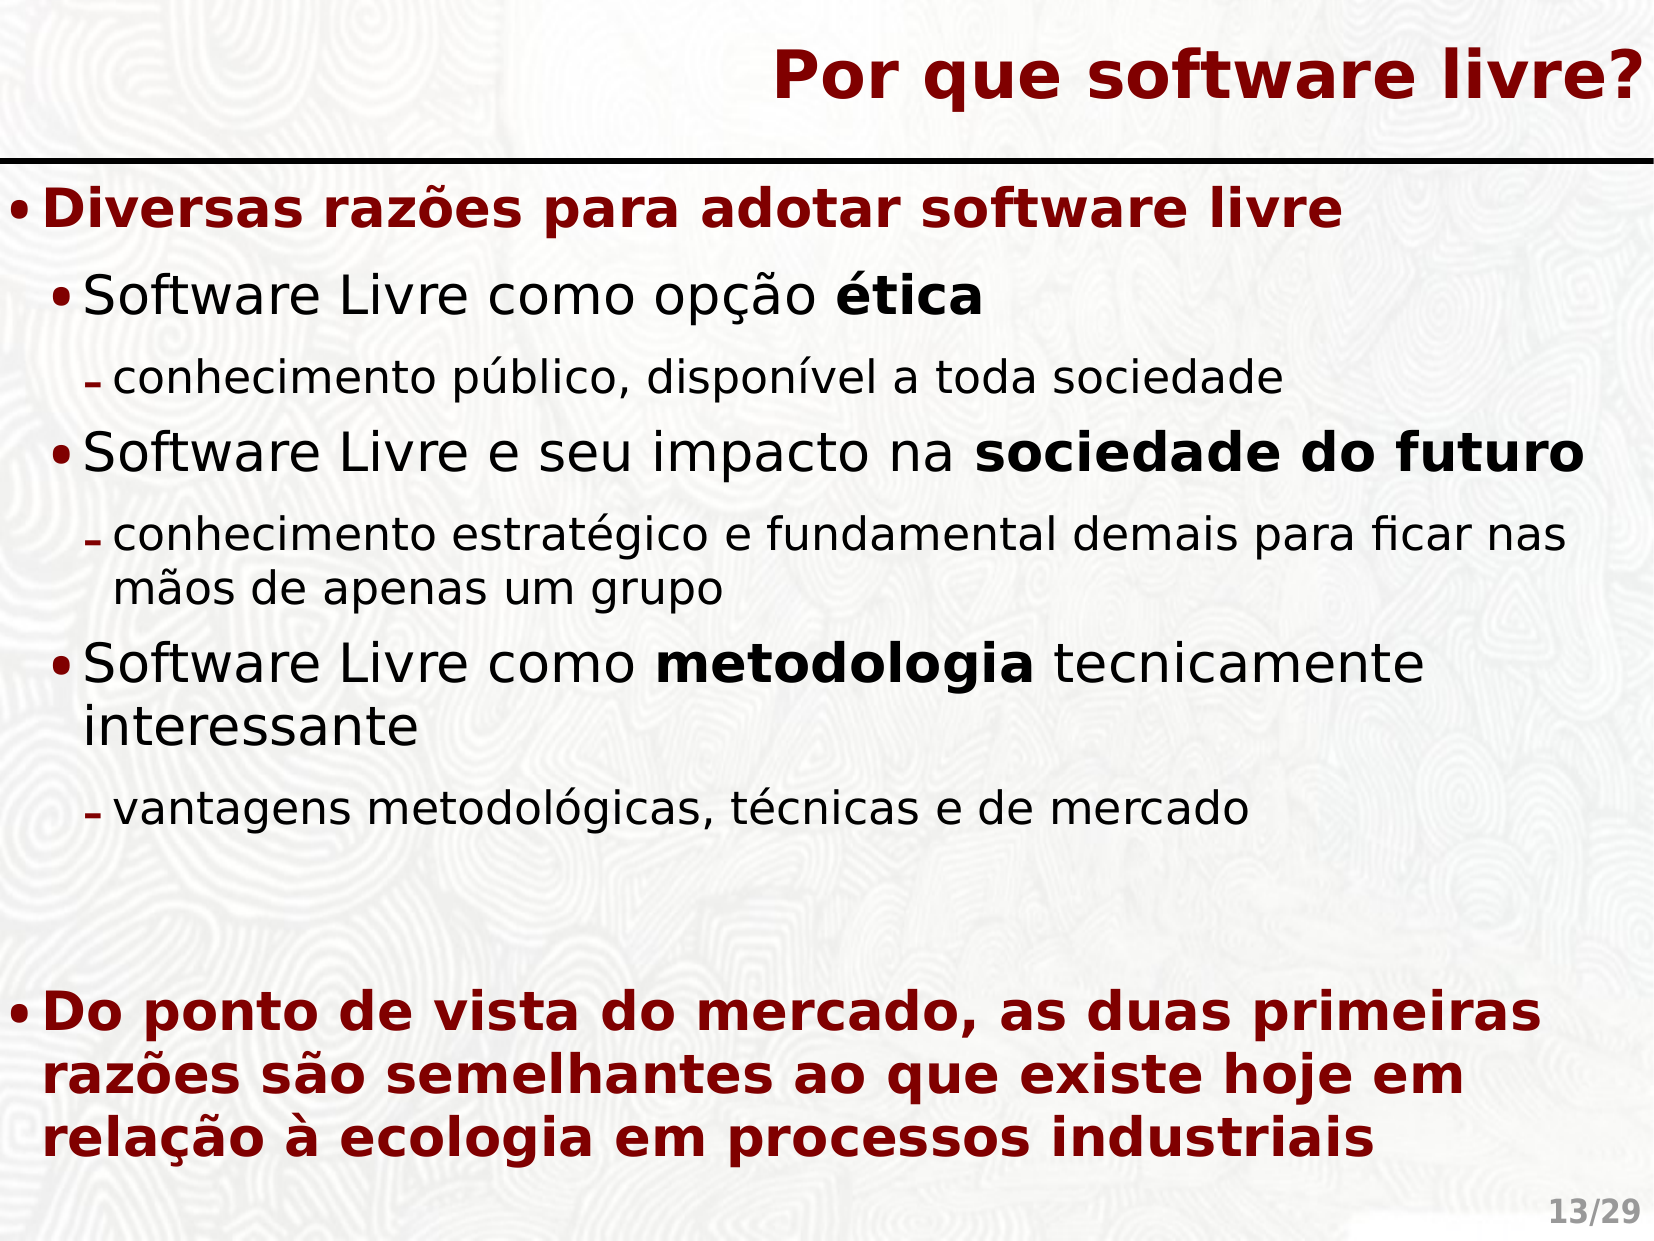

# Por que software livre?
Diversas razões para adotar software livre
Software Livre como opção ética
conhecimento público, disponível a toda sociedade
Software Livre e seu impacto na sociedade do futuro
conhecimento estratégico e fundamental demais para ficar nas mãos de apenas um grupo
Software Livre como metodologia tecnicamente interessante
vantagens metodológicas, técnicas e de mercado
Do ponto de vista do mercado, as duas primeiras razões são semelhantes ao que existe hoje em relação à ecologia em processos industriais
13